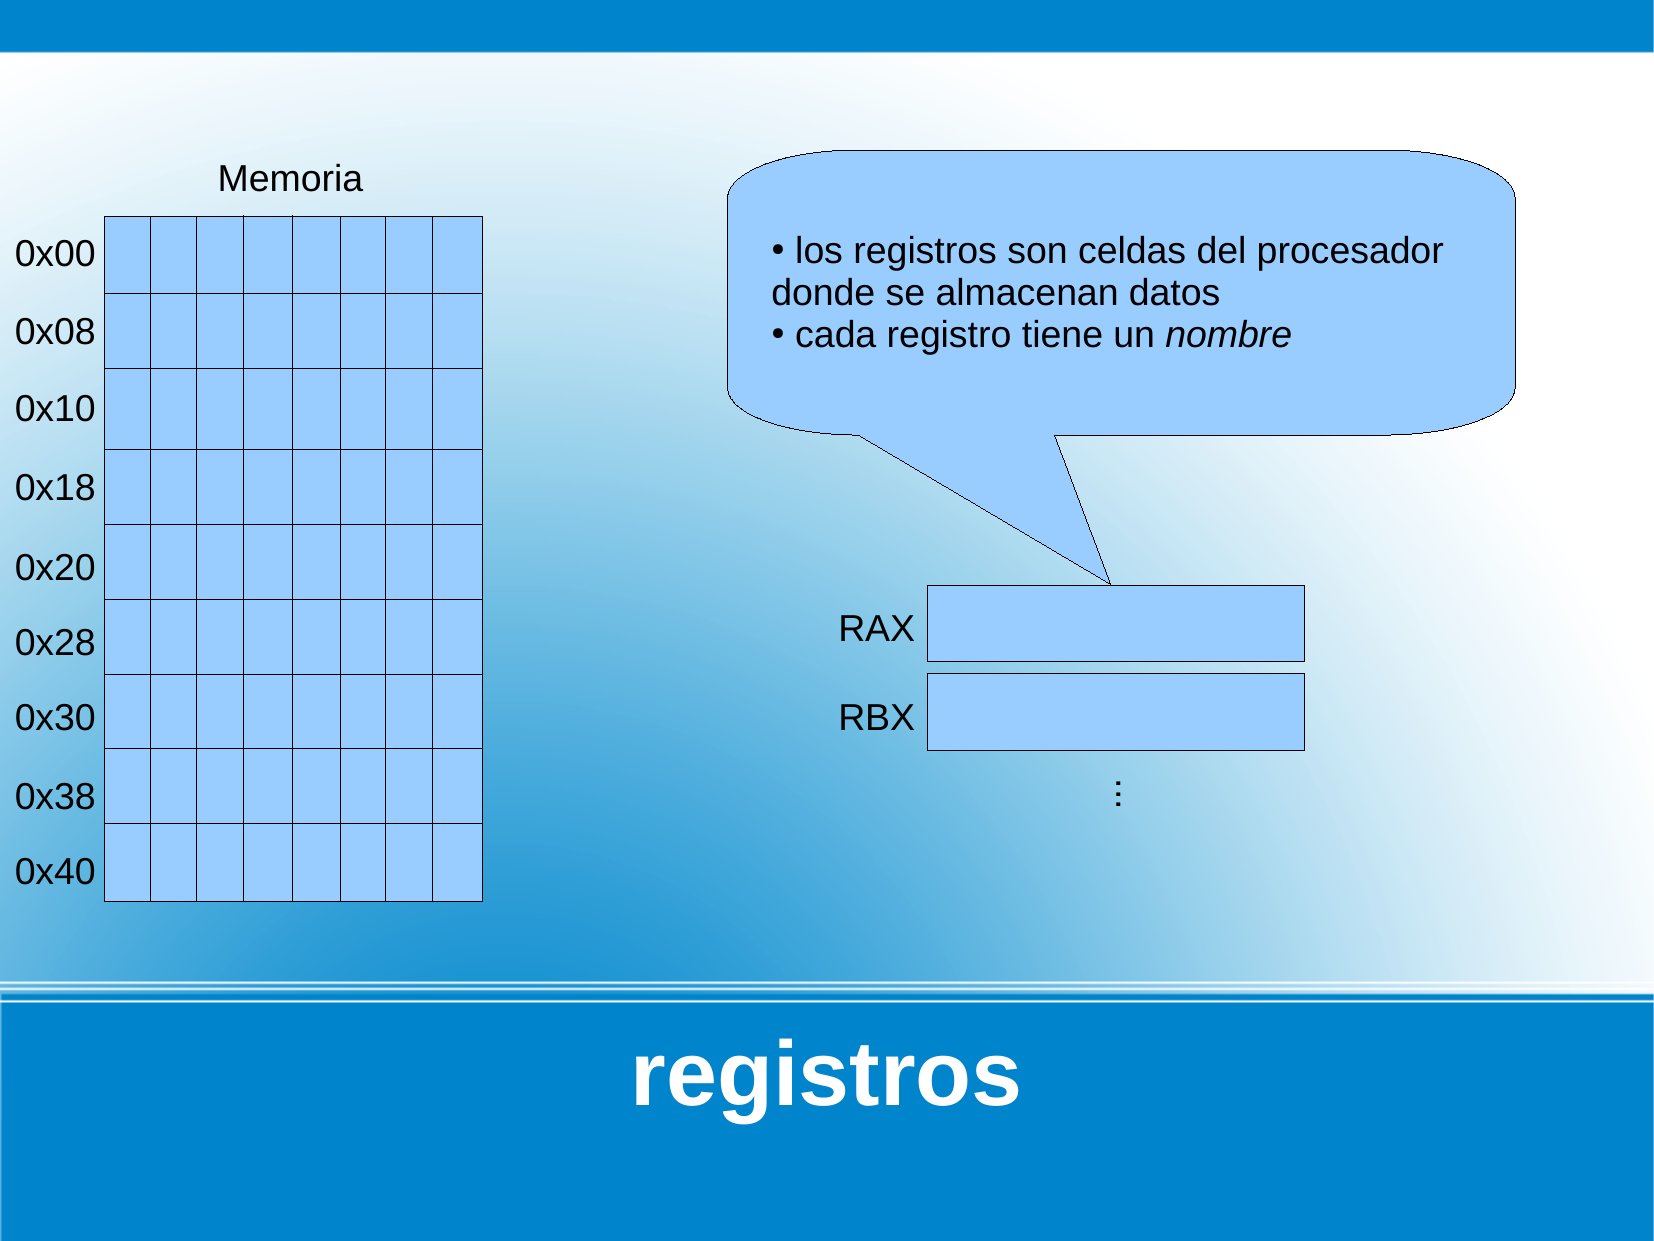

Memoria
 los registros son celdas del procesador donde se almacenan datos
 cada registro tiene un nombre
0x00
0x08
0x10
0x18
0x20
RAX
0x28
RBX
0x30
...
0x38
0x40
# registros